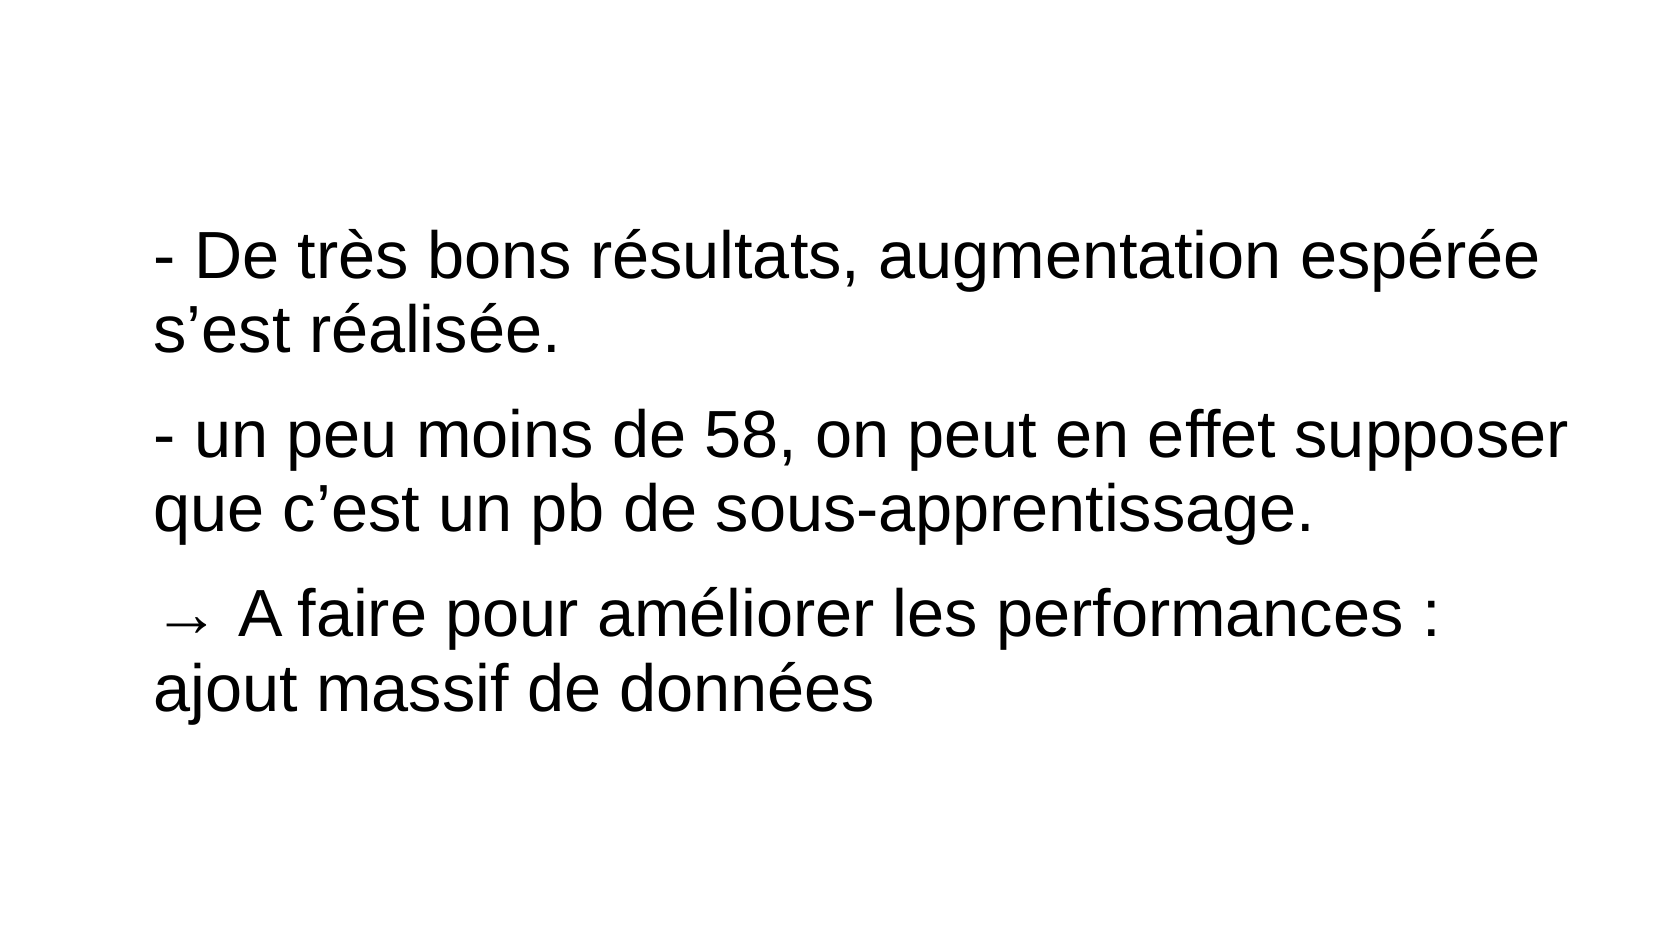

# - De très bons résultats, augmentation espérée s’est réalisée.
- un peu moins de 58, on peut en effet supposer que c’est un pb de sous-apprentissage.
→ A faire pour améliorer les performances : ajout massif de données